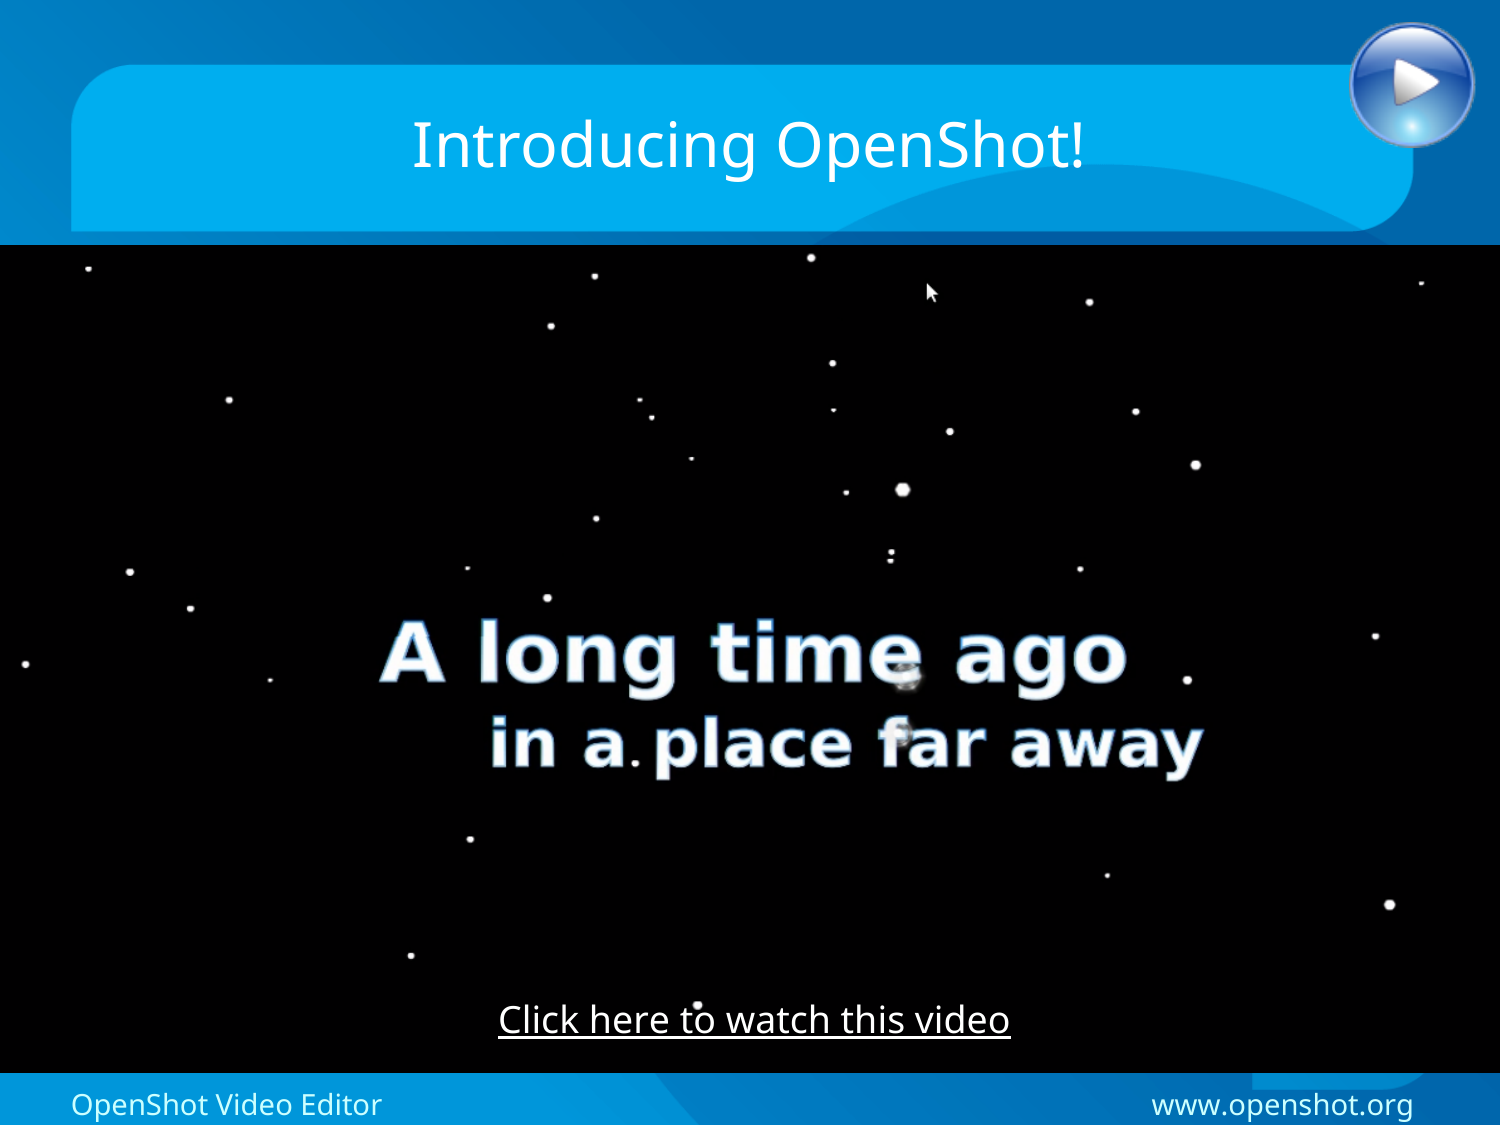

# Introducing OpenShot!
Click here to watch this video